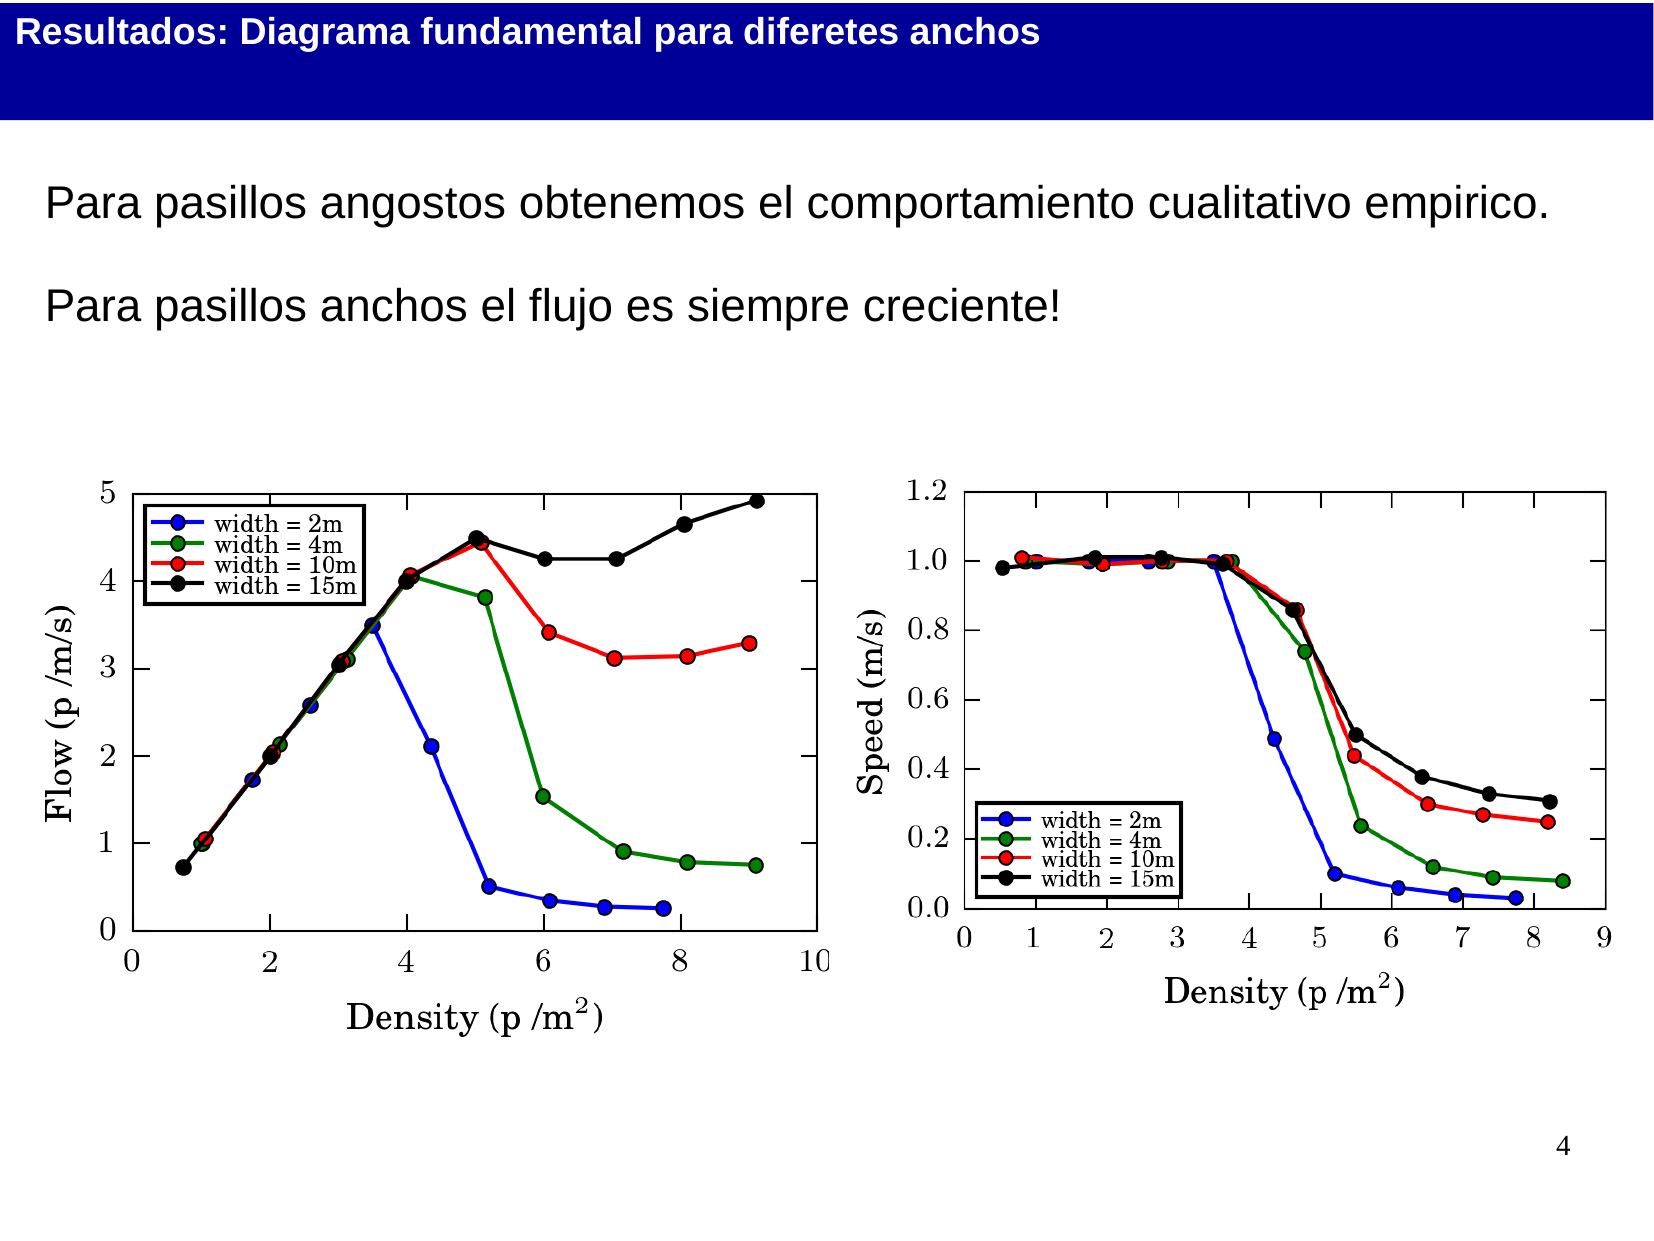

Resultados: Diagrama fundamental para diferetes anchos
Para pasillos angostos obtenemos el comportamiento cualitativo empirico.
Para pasillos anchos el flujo es siempre creciente!
4